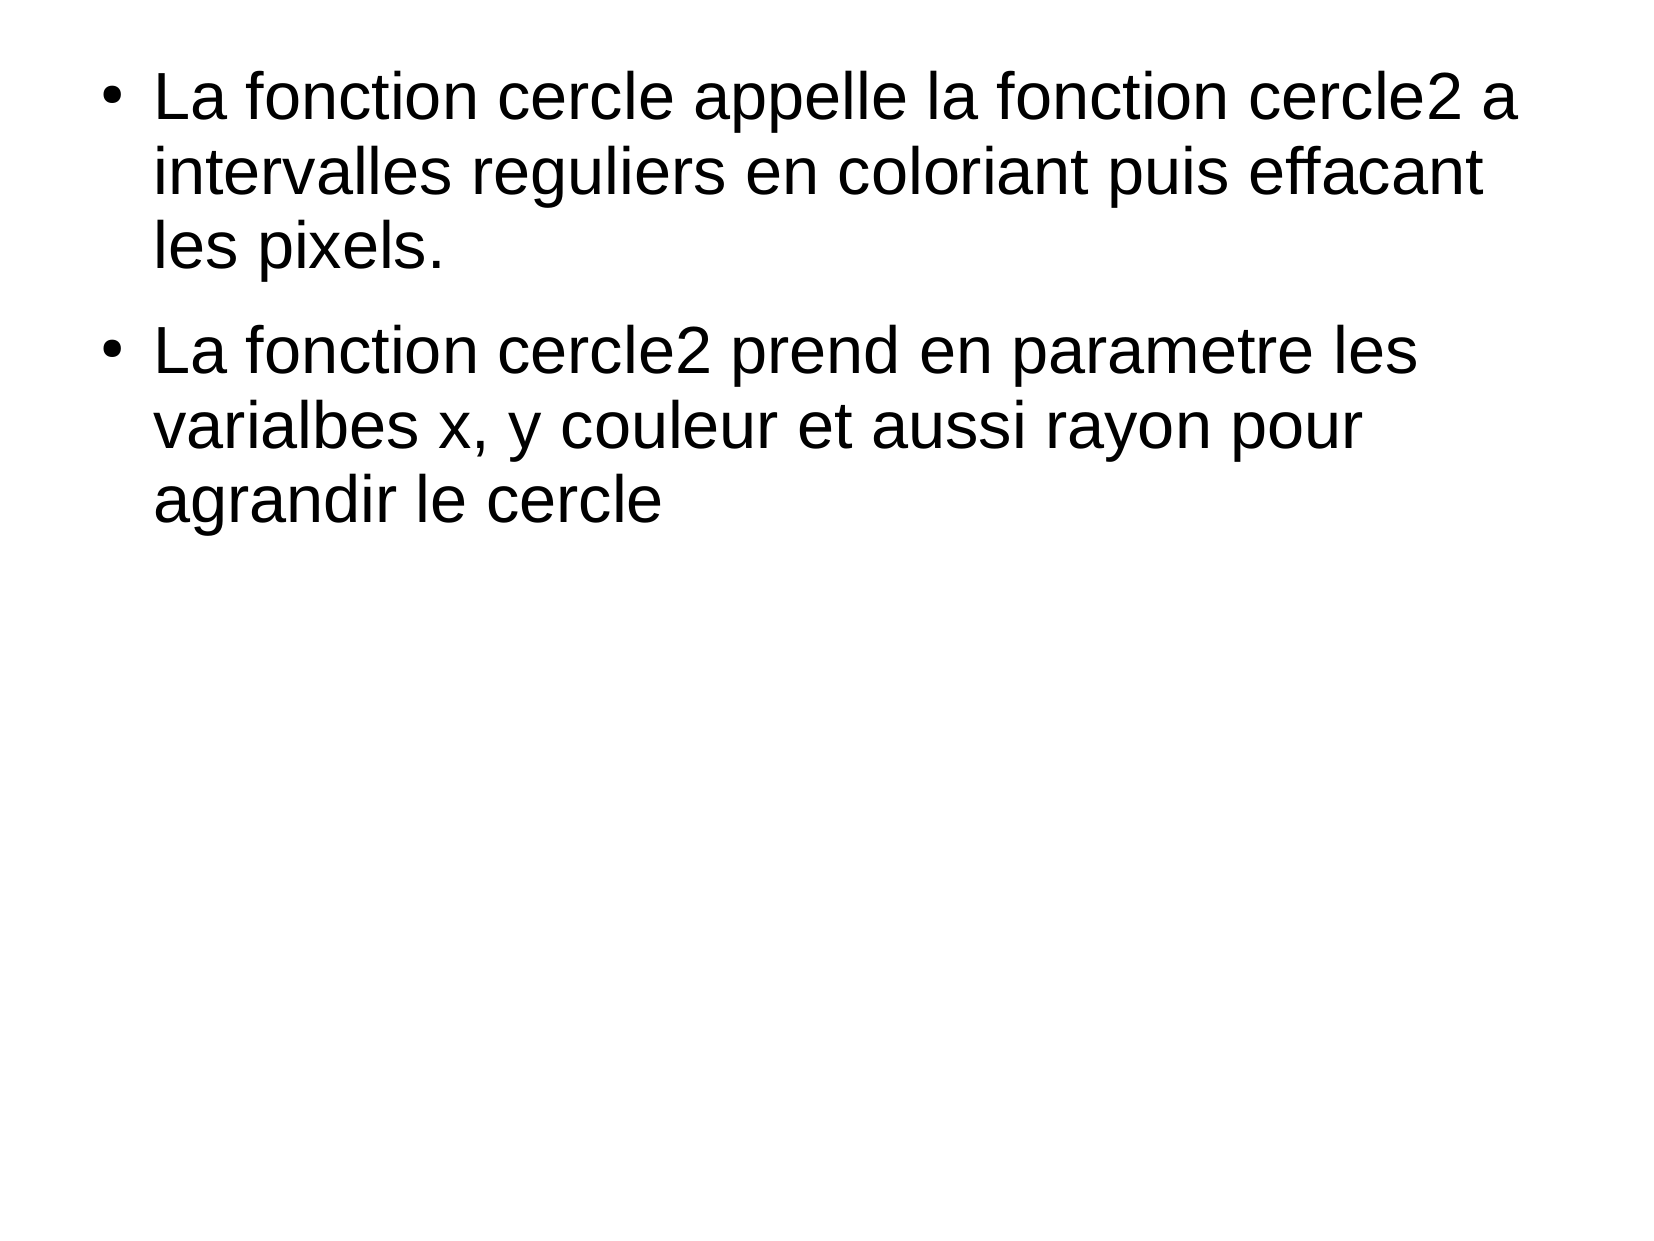

# La fonction cercle appelle la fonction cercle2 a intervalles reguliers en coloriant puis effacant les pixels.
La fonction cercle2 prend en parametre les varialbes x, y couleur et aussi rayon pour agrandir le cercle